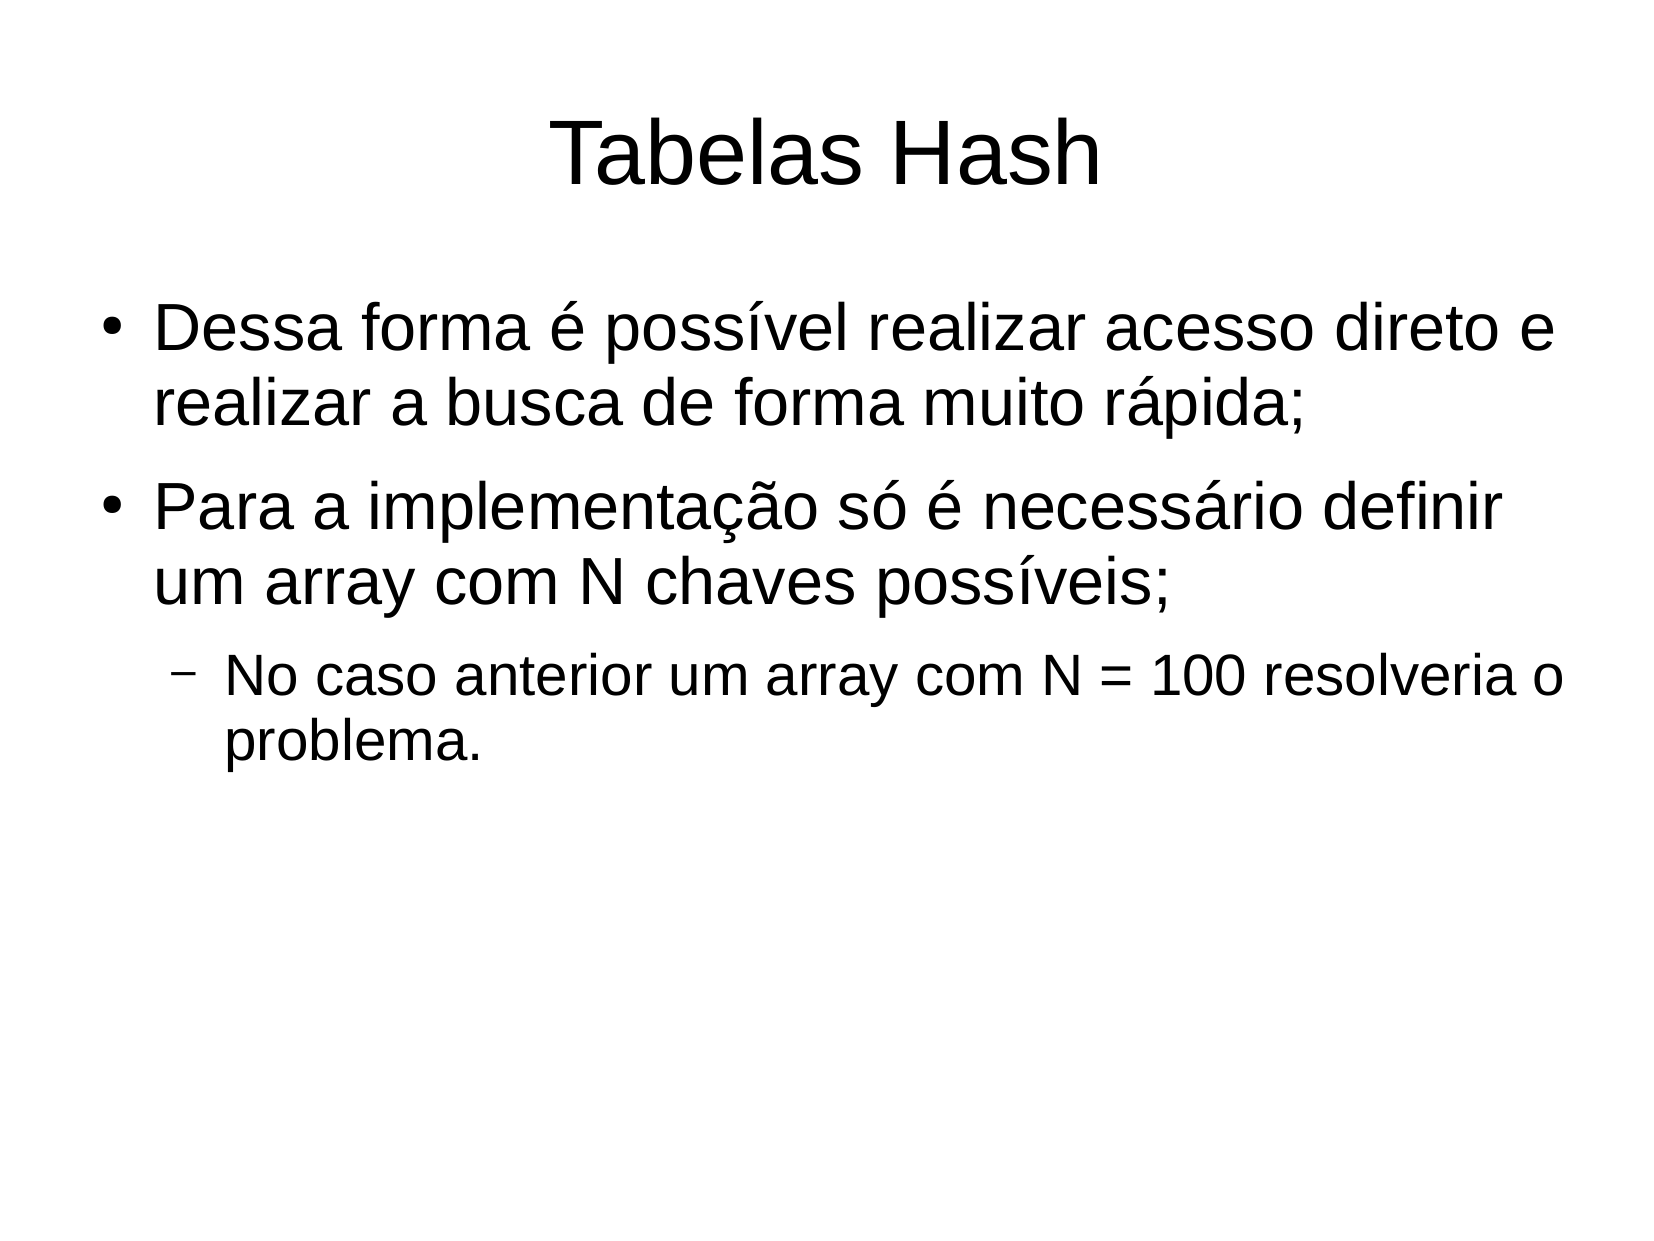

# Tabelas Hash
Dessa forma é possível realizar acesso direto e realizar a busca de forma muito rápida;
Para a implementação só é necessário definir um array com N chaves possíveis;
No caso anterior um array com N = 100 resolveria o problema.